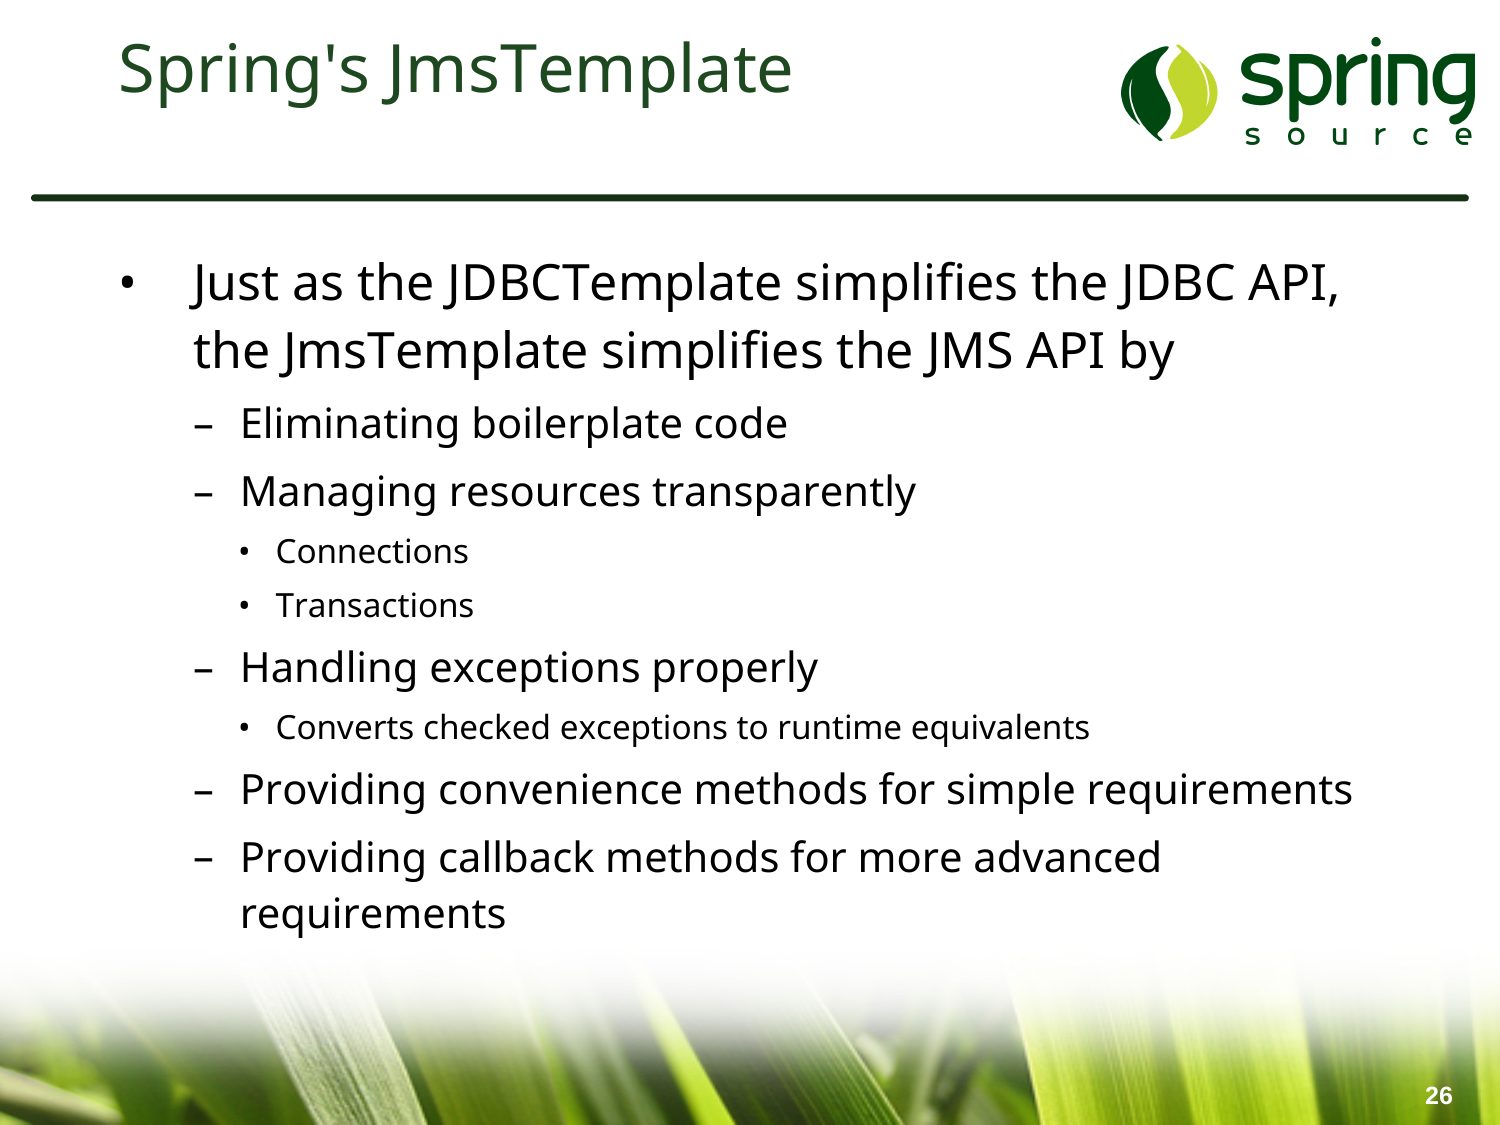

Spring's JmsTemplate
# Just as the JDBCTemplate simplifies the JDBC API, the JmsTemplate simplifies the JMS API by
Eliminating boilerplate code
Managing resources transparently
Connections
Transactions
Handling exceptions properly
Converts checked exceptions to runtime equivalents
Providing convenience methods for simple requirements
Providing callback methods for more advanced requirements